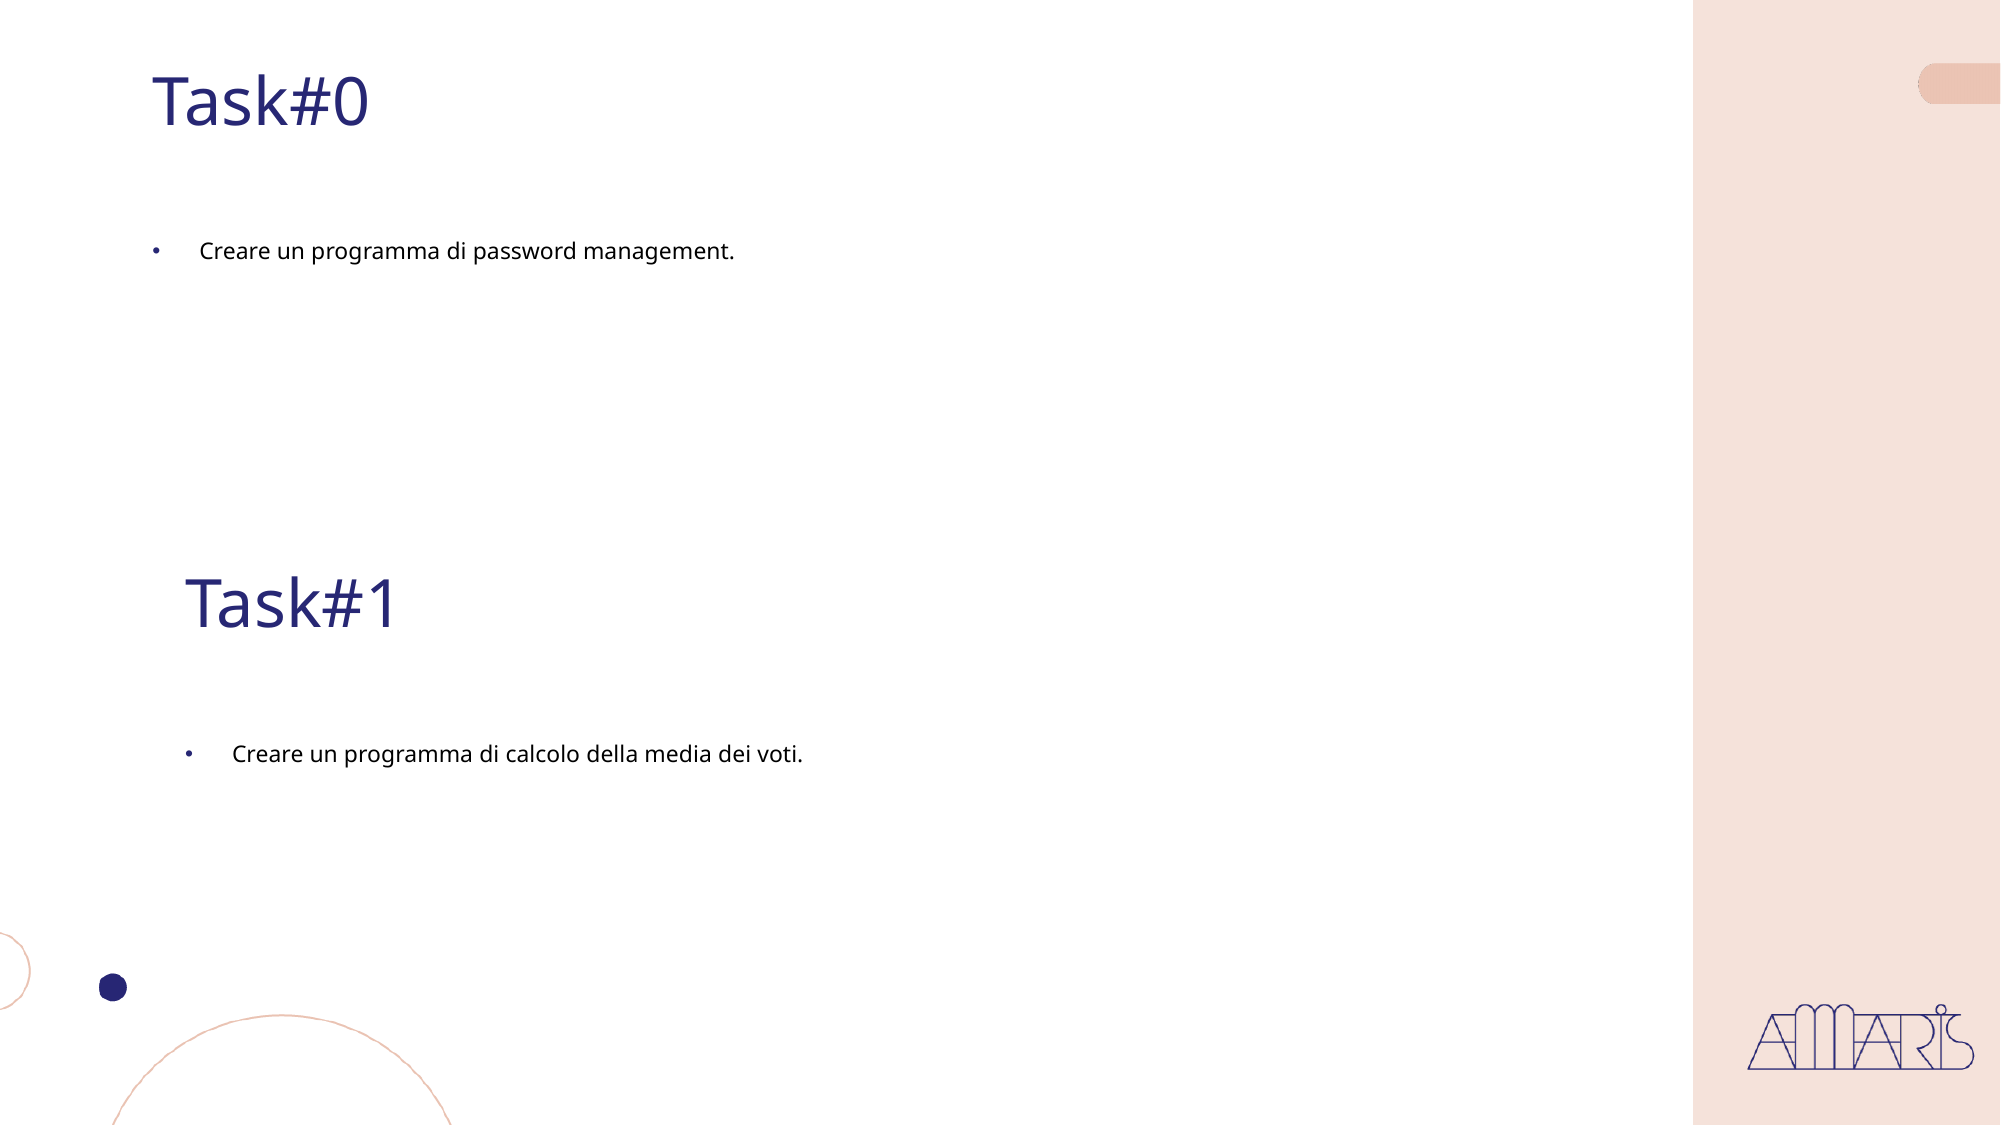

Task#0
# Creare un programma di password management.
Task#1
Creare un programma di calcolo della media dei voti.